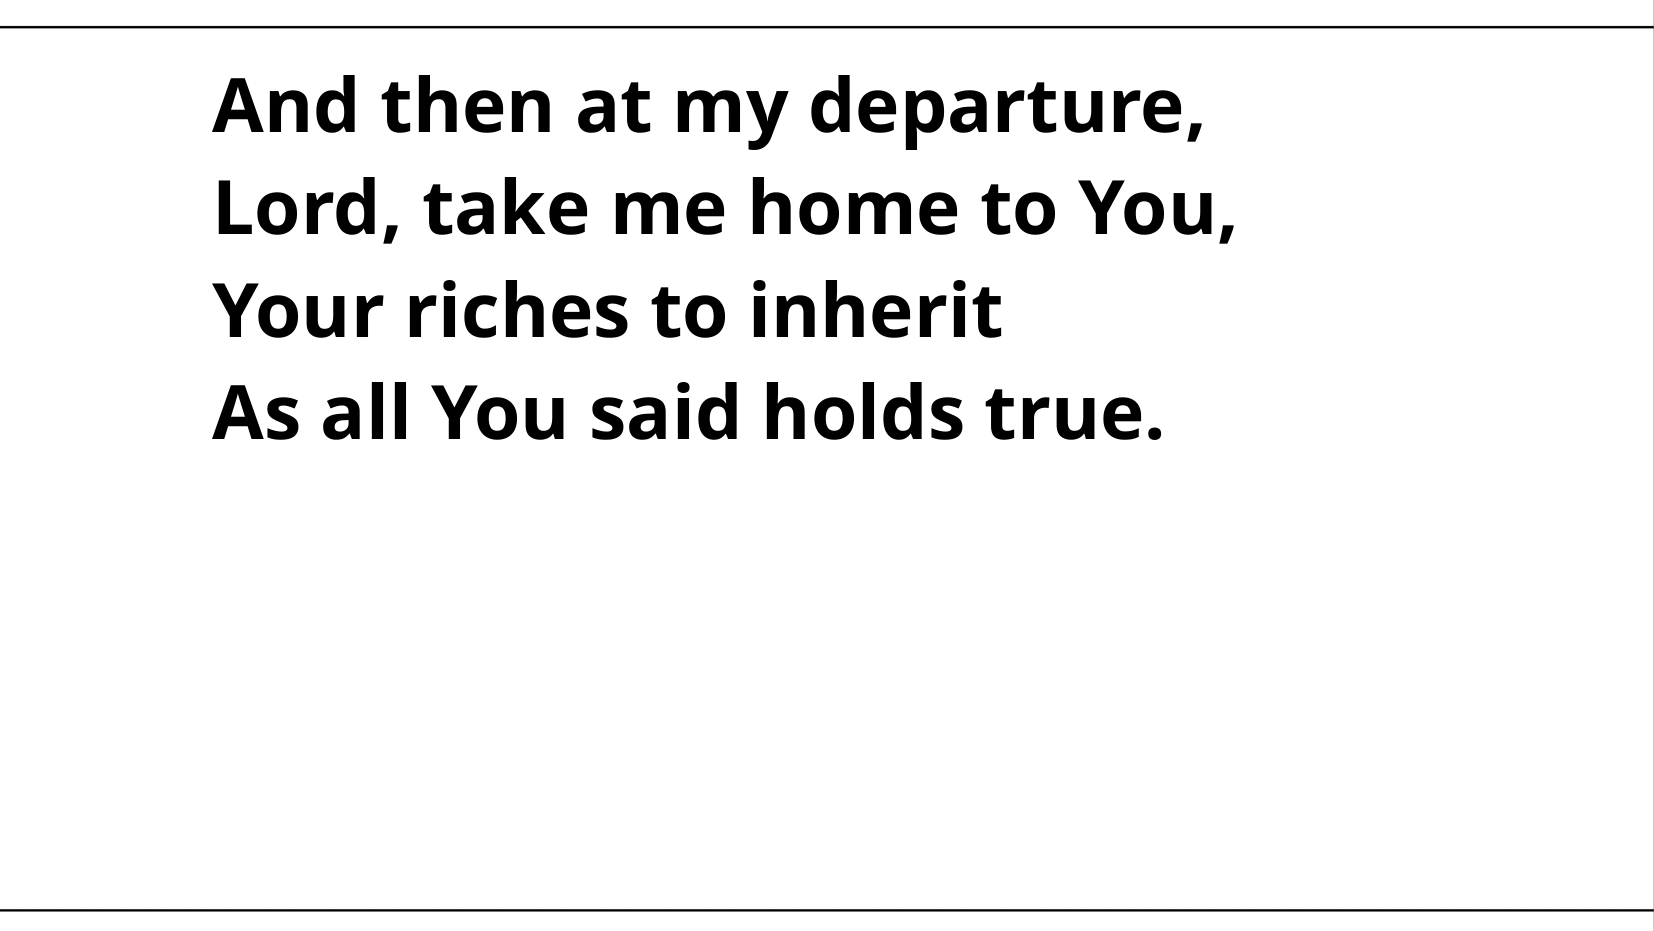

And then at my departure,
 Lord, take me home to You,
 Your riches to inherit
 As all You said holds true.